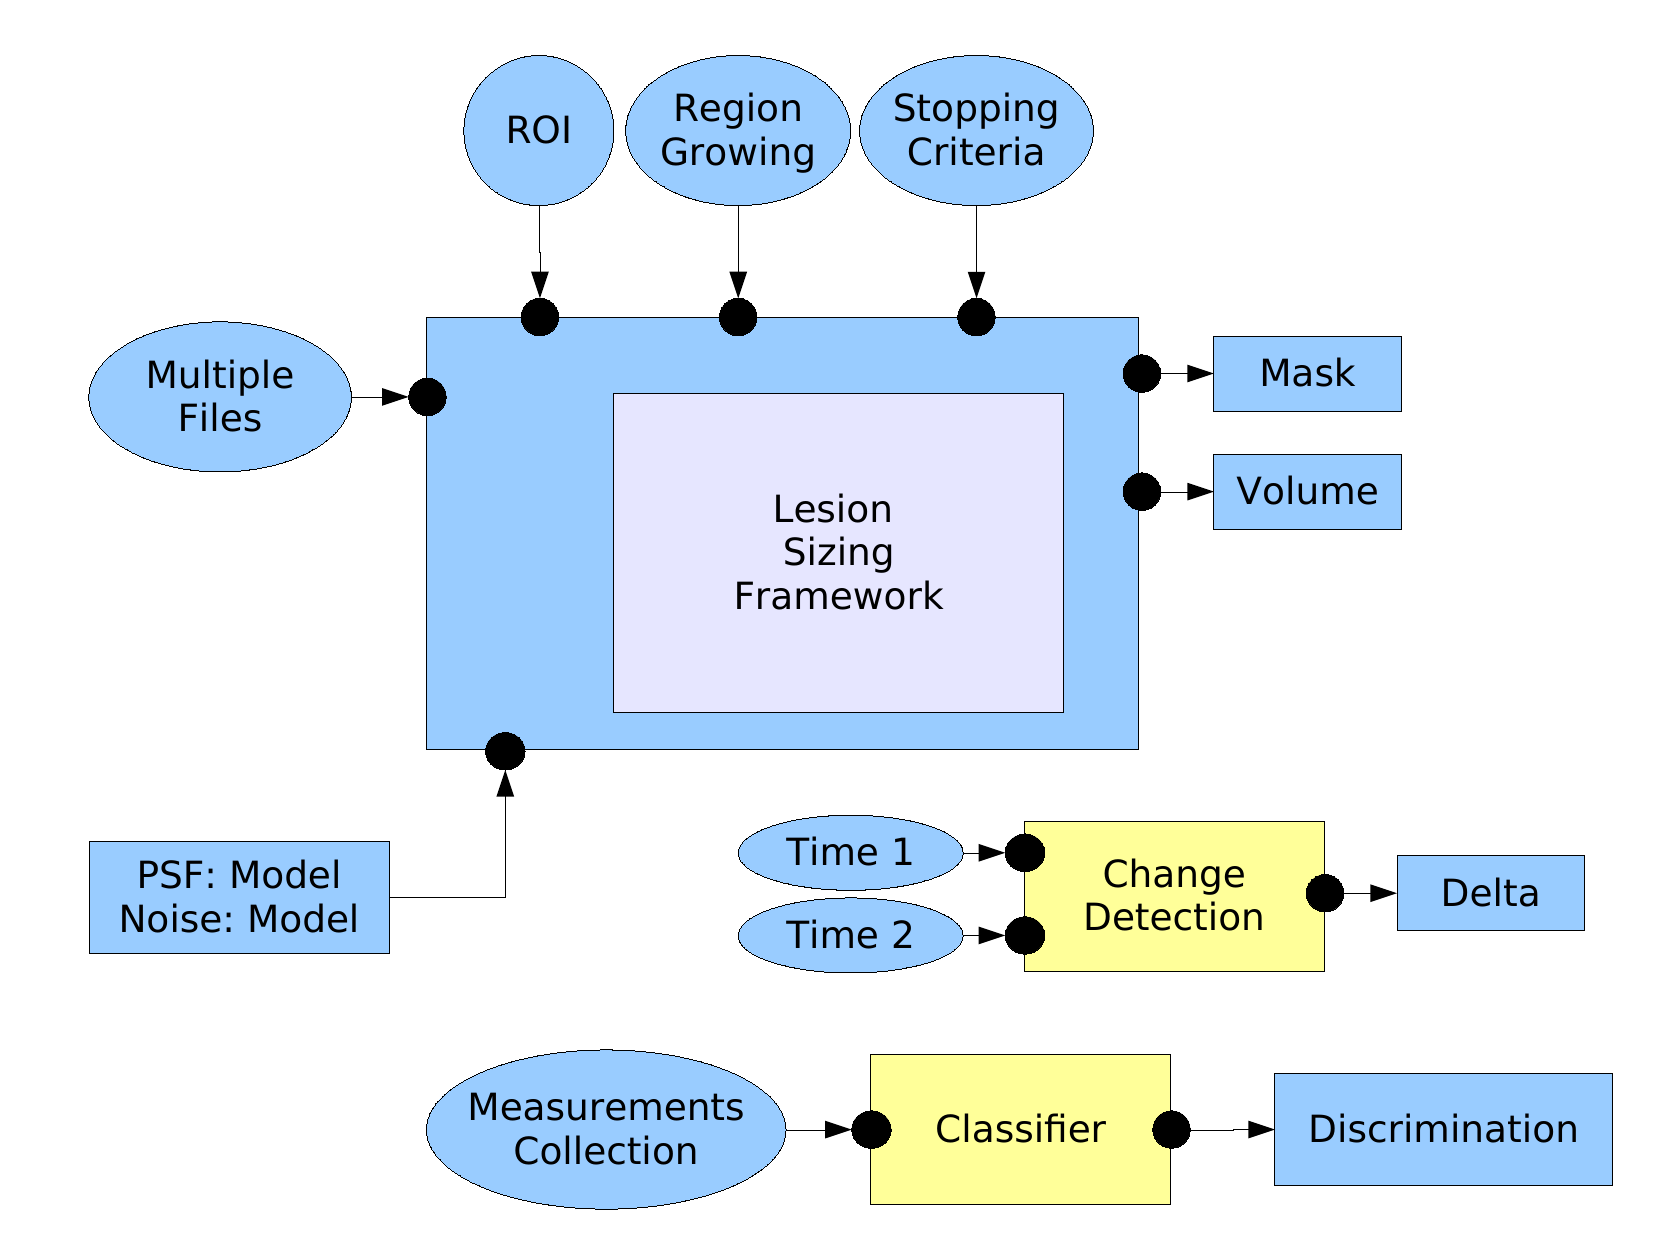

ROI
Region
Growing
Stopping
Criteria
Multiple
Files
Mask
Lesion
Sizing
Framework
Volume
Time 1
Change
Detection
PSF: Model
Noise: Model
Delta
Time 2
Measurements
Collection
Classifier
Discrimination